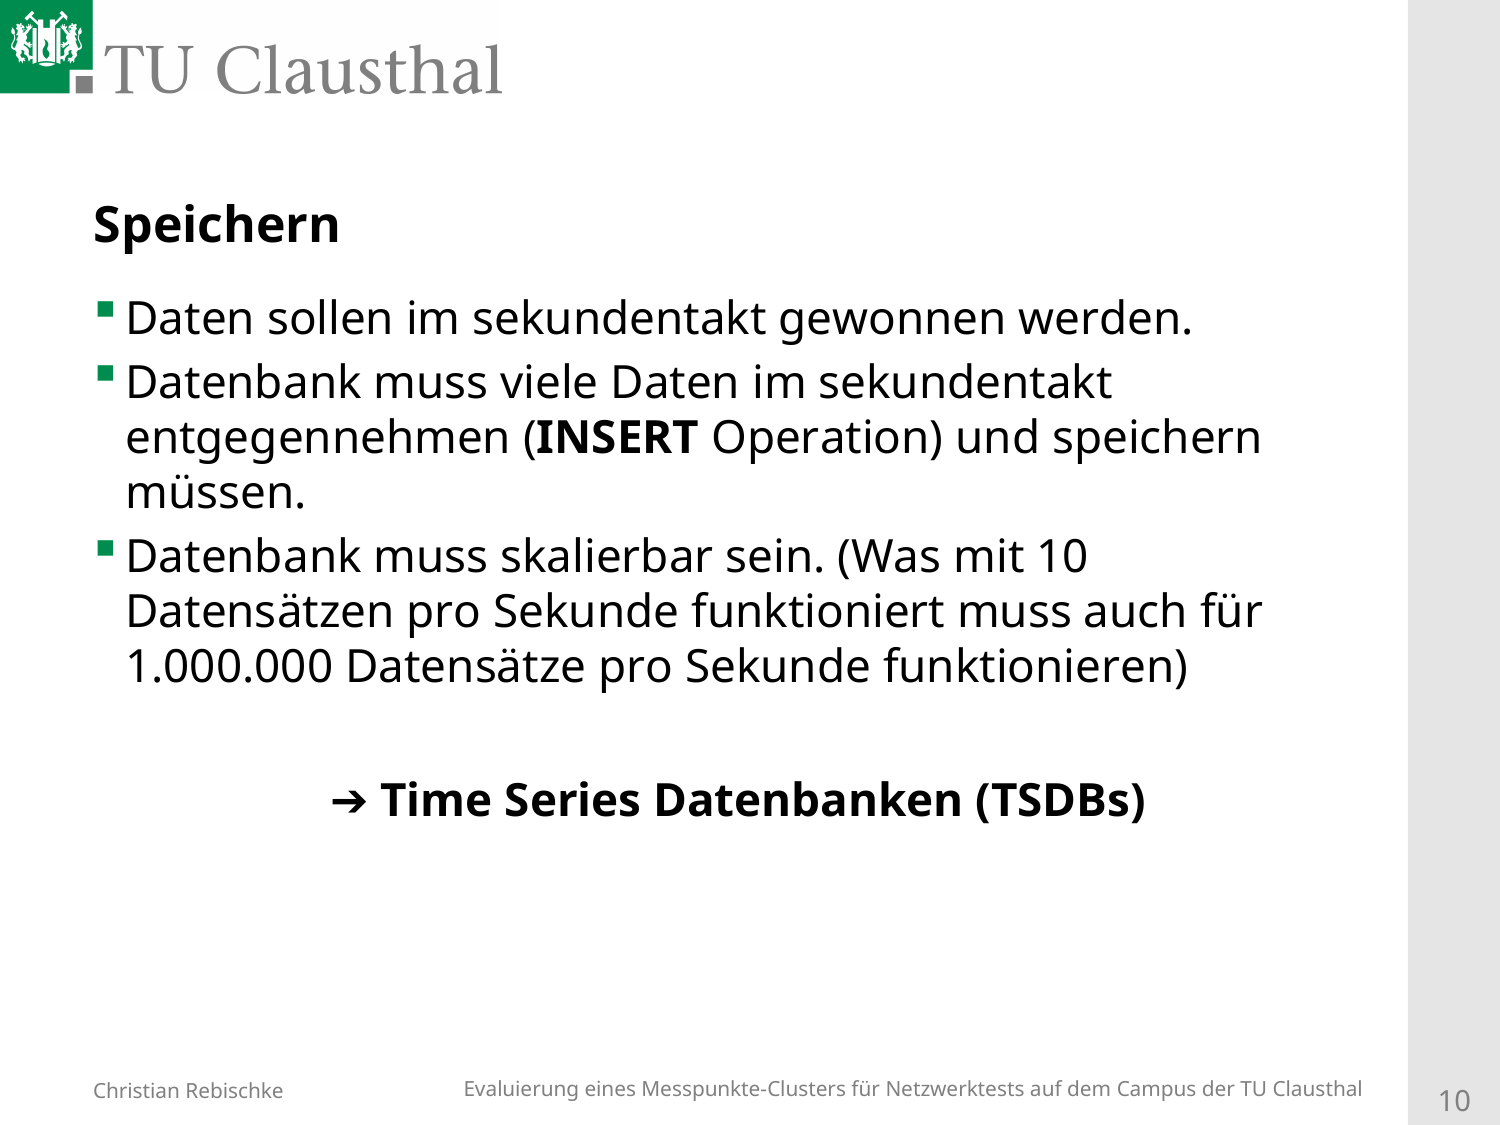

# Speichern
Daten sollen im sekundentakt gewonnen werden.
Datenbank muss viele Daten im sekundentakt entgegennehmen (INSERT Operation) und speichern müssen.
Datenbank muss skalierbar sein. (Was mit 10 Datensätzen pro Sekunde funktioniert muss auch für 1.000.000 Datensätze pro Sekunde funktionieren)
➔ Time Series Datenbanken (TSDBs)